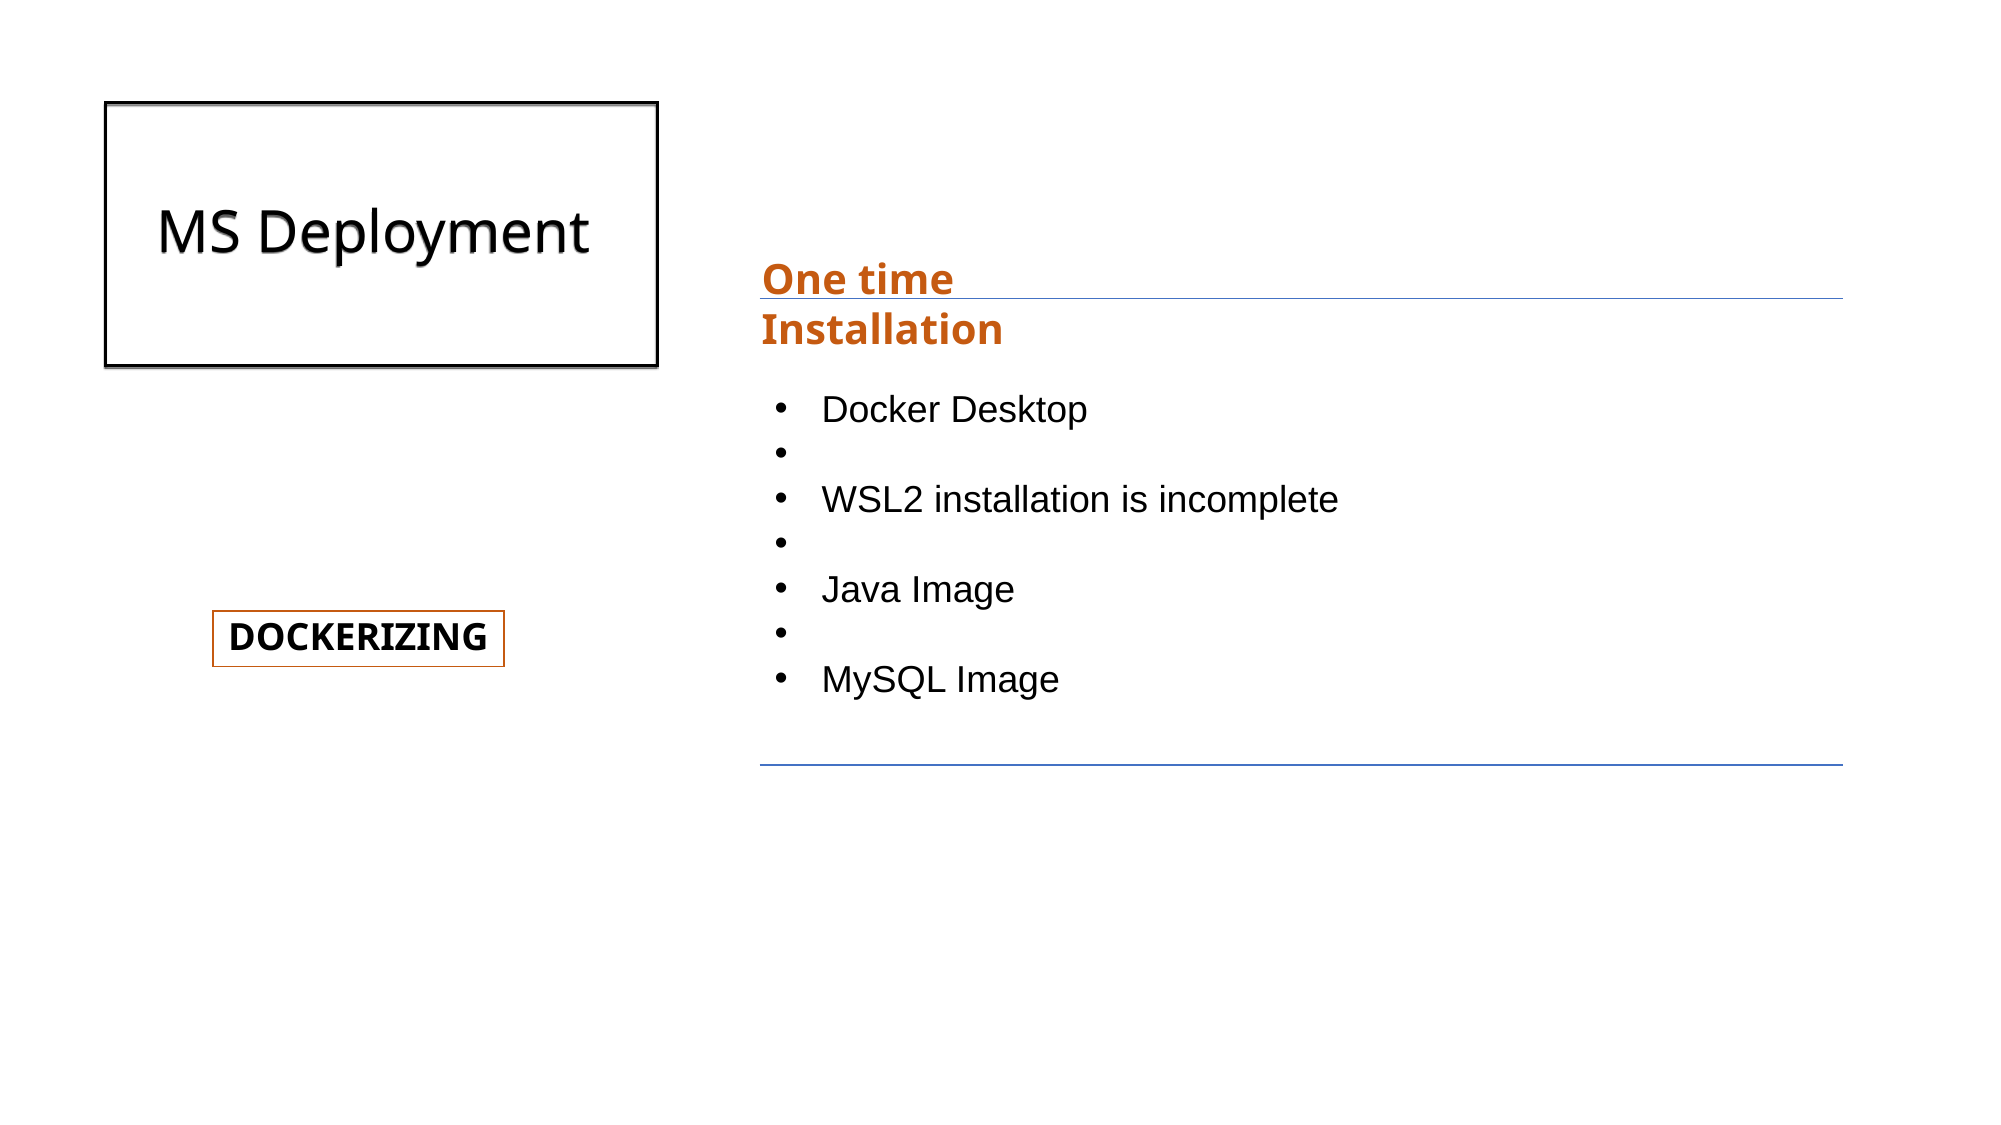

# MS Deployment
One time Installation
Docker Desktop
WSL2 installation is incomplete
Java Image
MySQL Image
DOCKERIZING